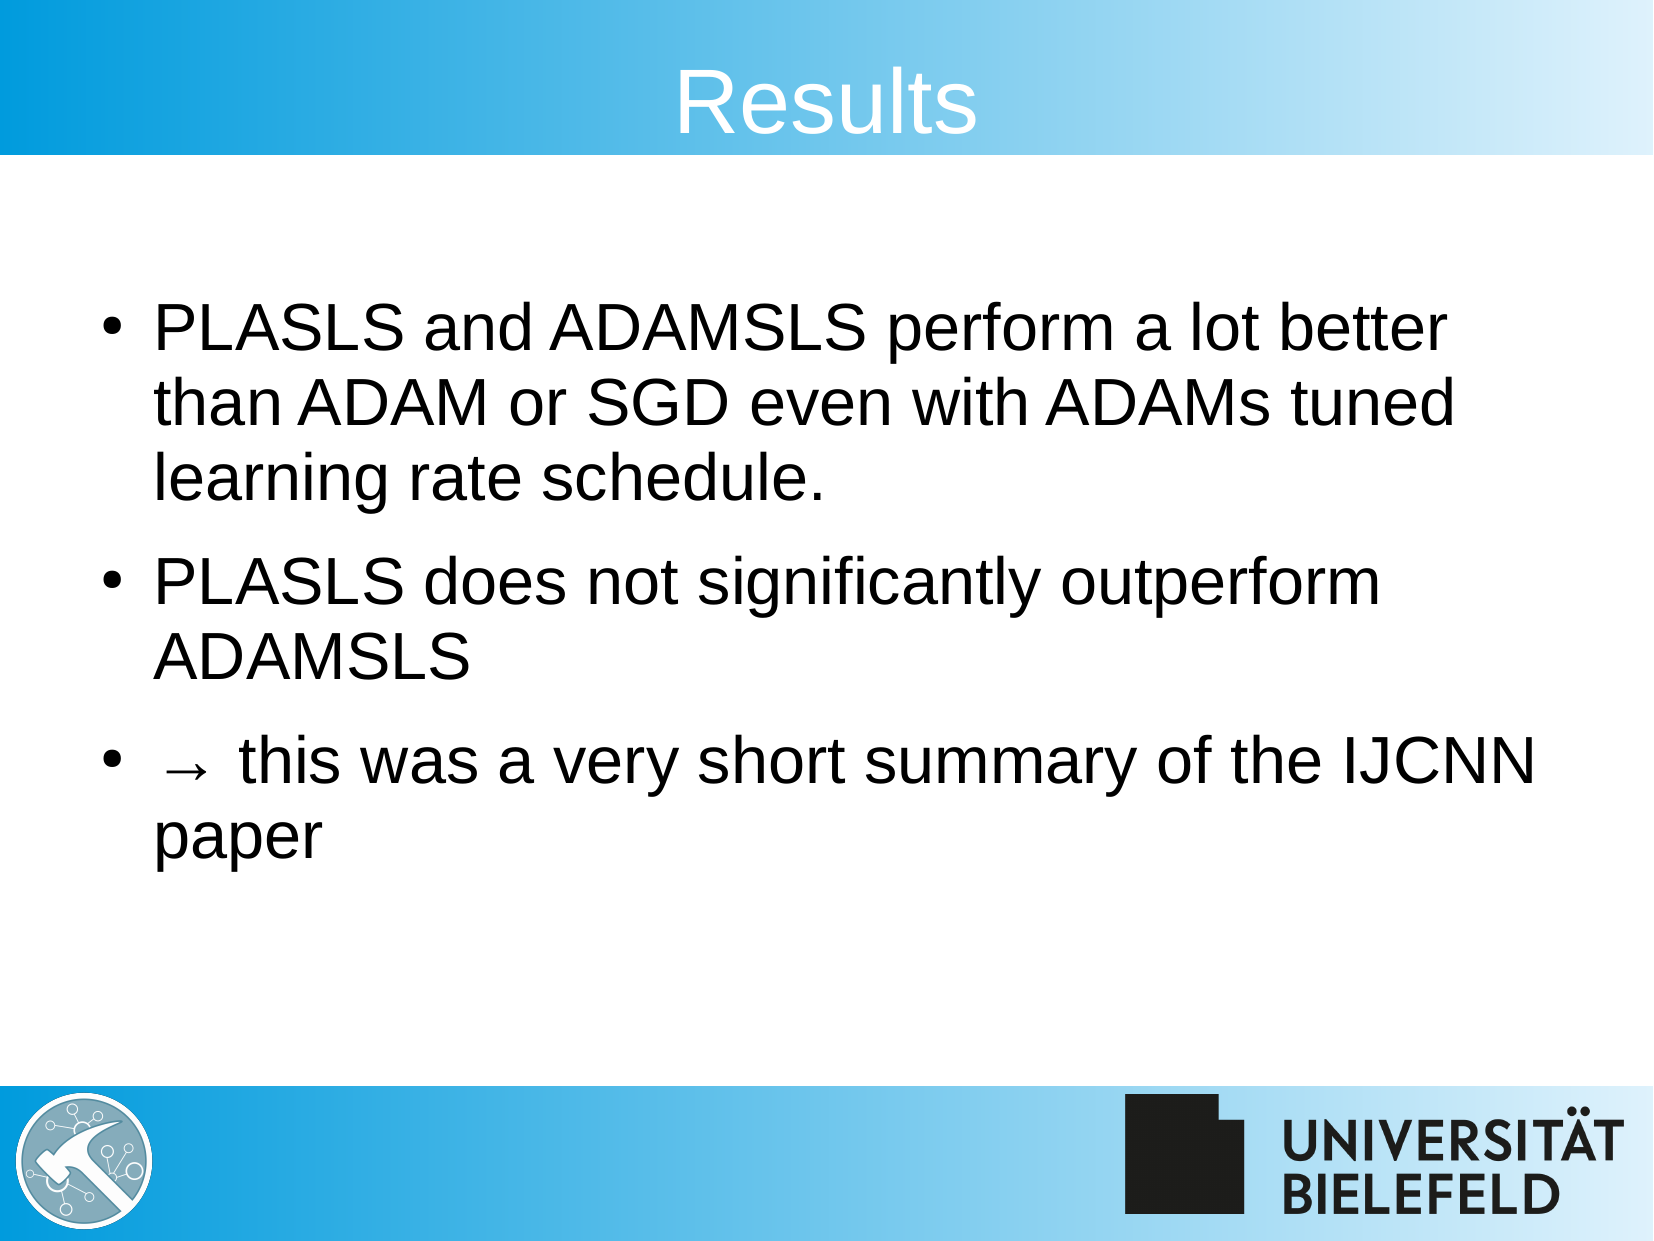

# Results
PLASLS and ADAMSLS perform a lot better than ADAM or SGD even with ADAMs tuned learning rate schedule.
PLASLS does not significantly outperform ADAMSLS
→ this was a very short summary of the IJCNN paper